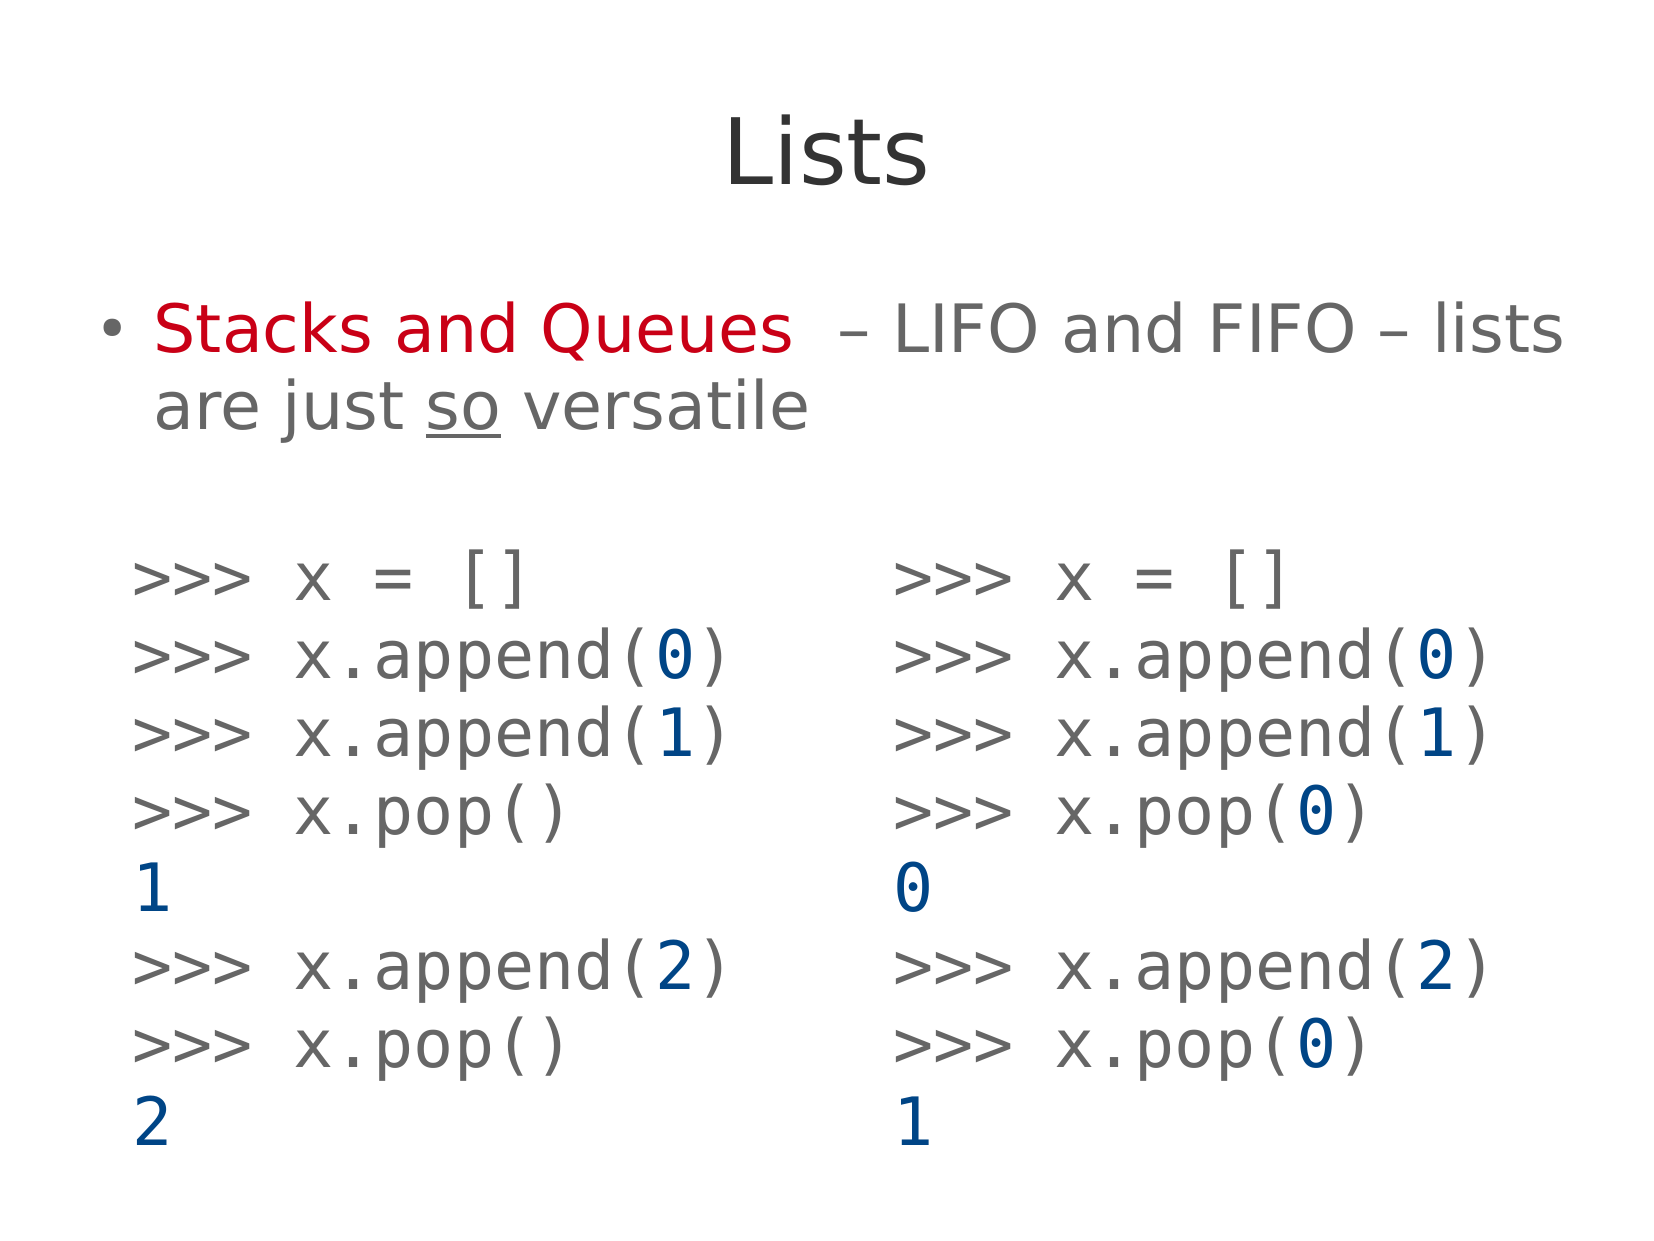

# Lists
Stacks and Queues – LIFO and FIFO – lists are just so versatile
>>> x = []
>>> x.append(0)
>>> x.append(1)
>>> x.pop()
1
>>> x.append(2)
>>> x.pop()
2
>>> x = []
>>> x.append(0)
>>> x.append(1)
>>> x.pop(0)
0
>>> x.append(2)
>>> x.pop(0)
1